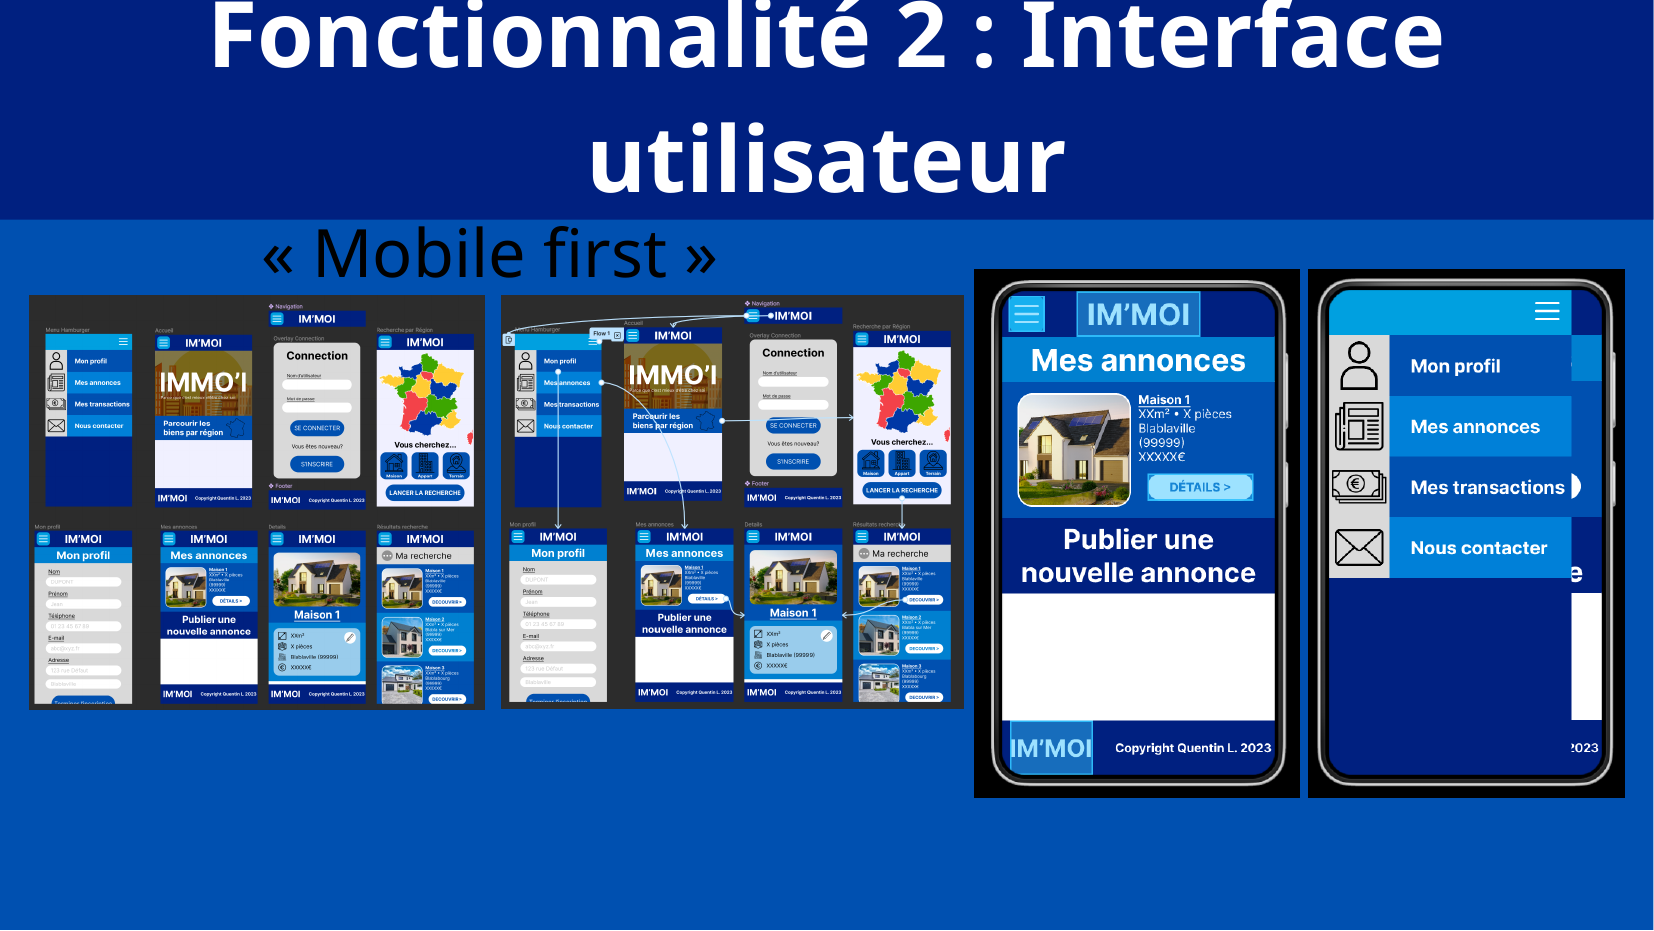

# Fonctionnalité 2 : Interface utilisateur
« Mobile first »